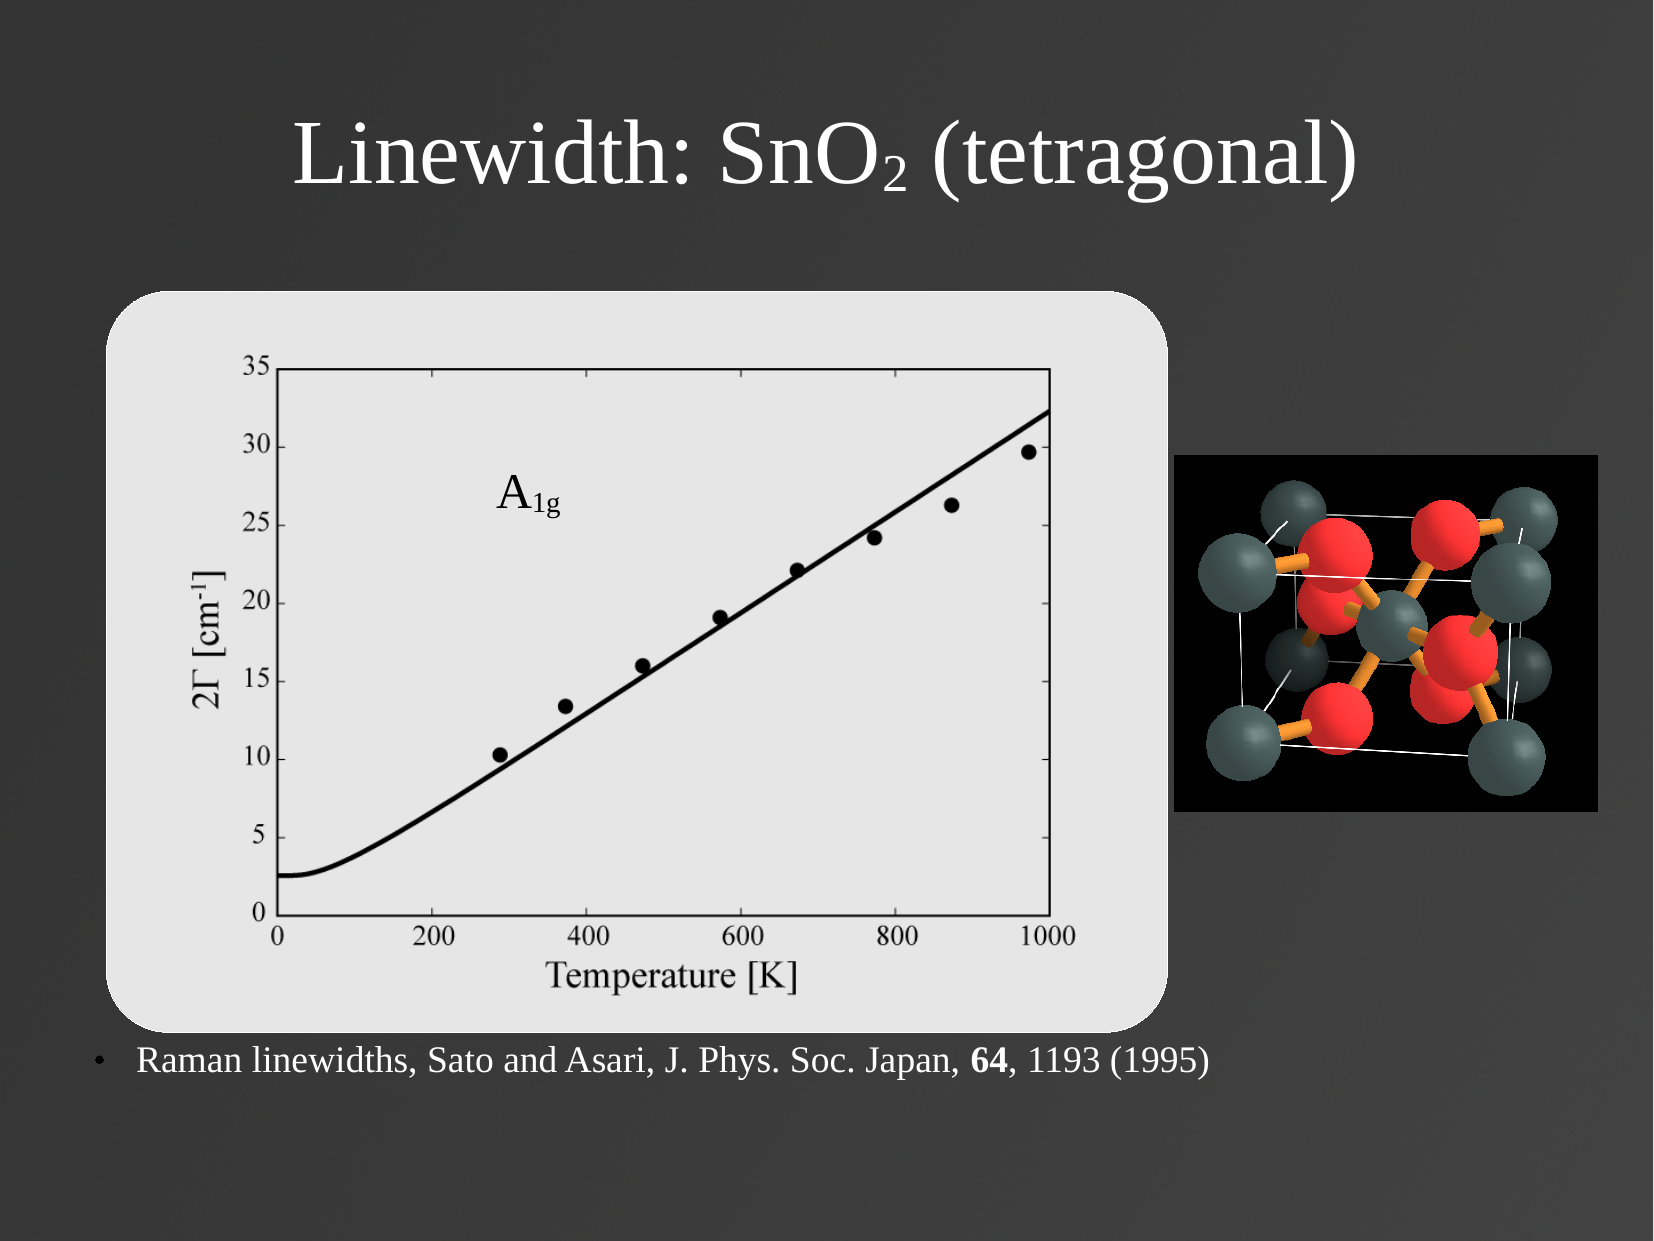

# Linewidth: SnO2 (tetragonal)
A1g
Raman linewidths, Sato and Asari, J. Phys. Soc. Japan, 64, 1193 (1995)